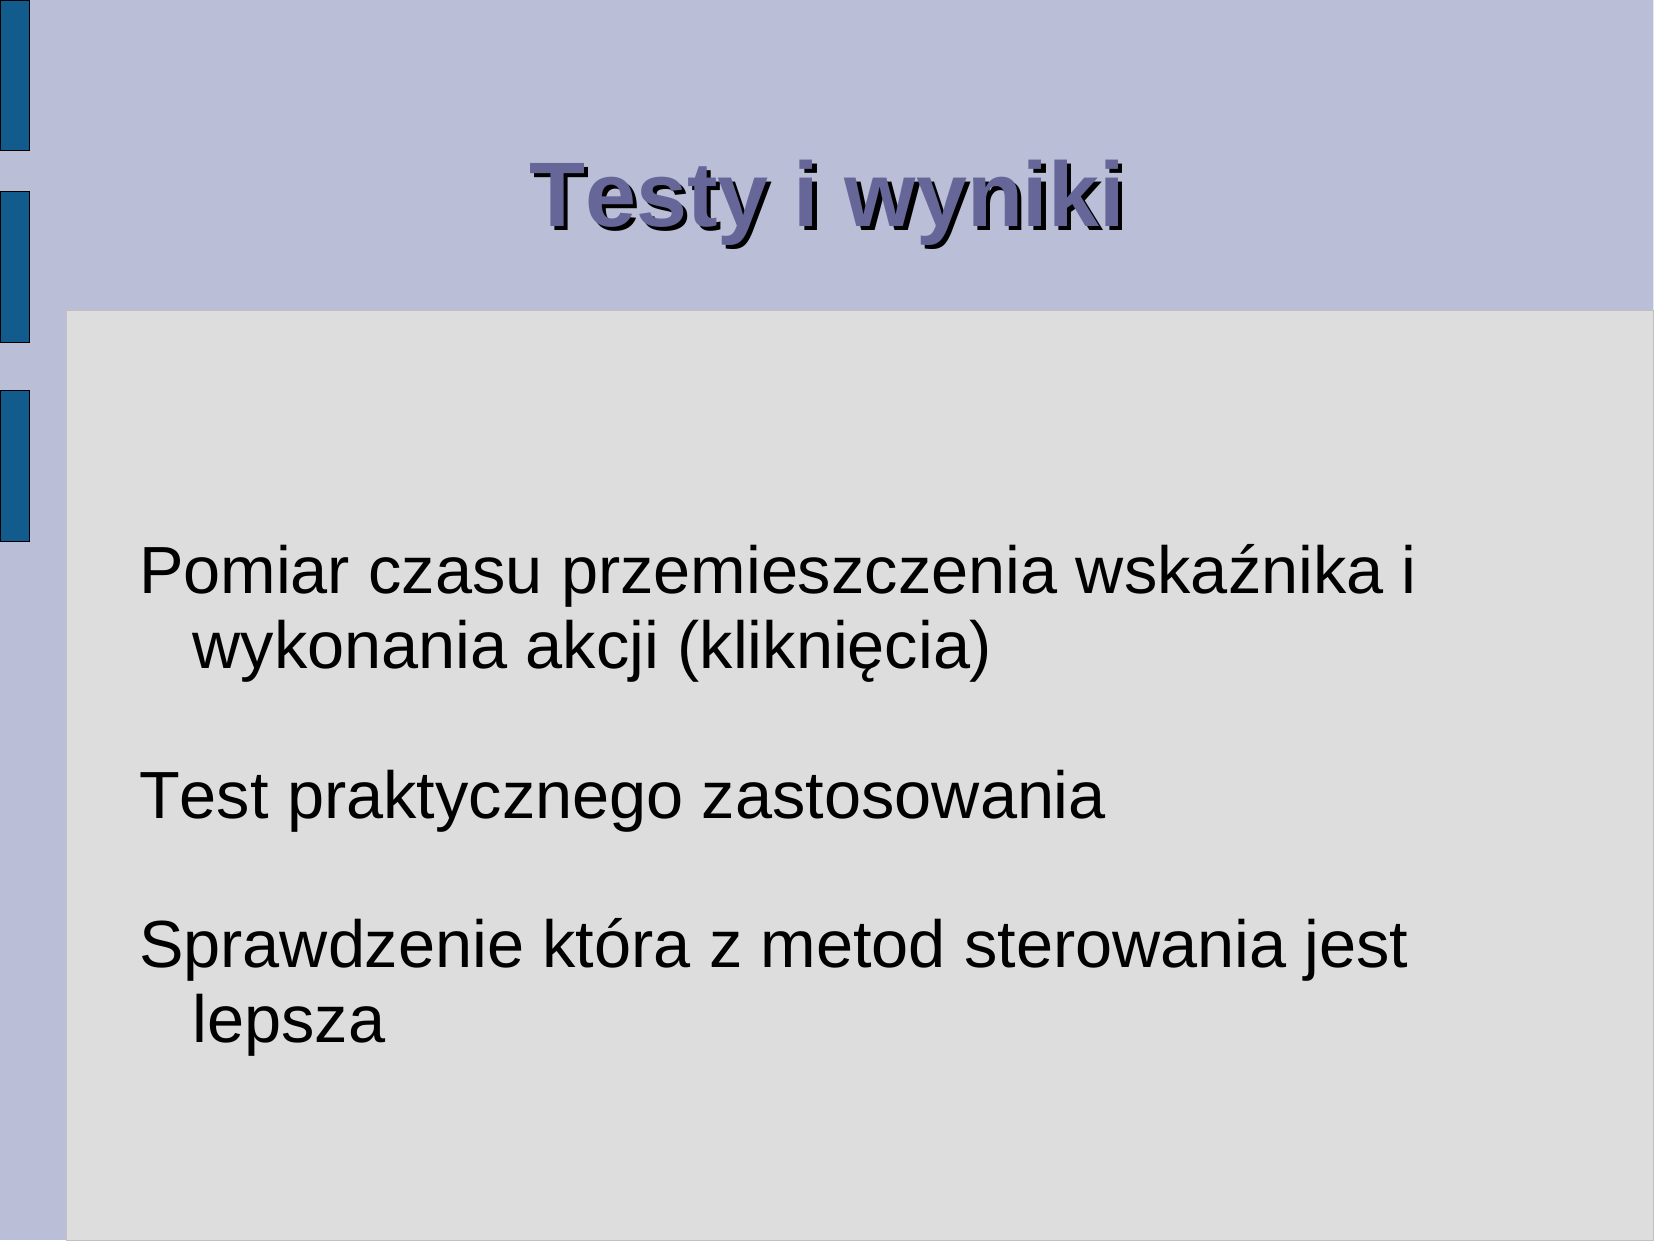

# Testy i wyniki
Pomiar czasu przemieszczenia wskaźnika i wykonania akcji (kliknięcia)
Test praktycznego zastosowania
Sprawdzenie która z metod sterowania jest lepsza